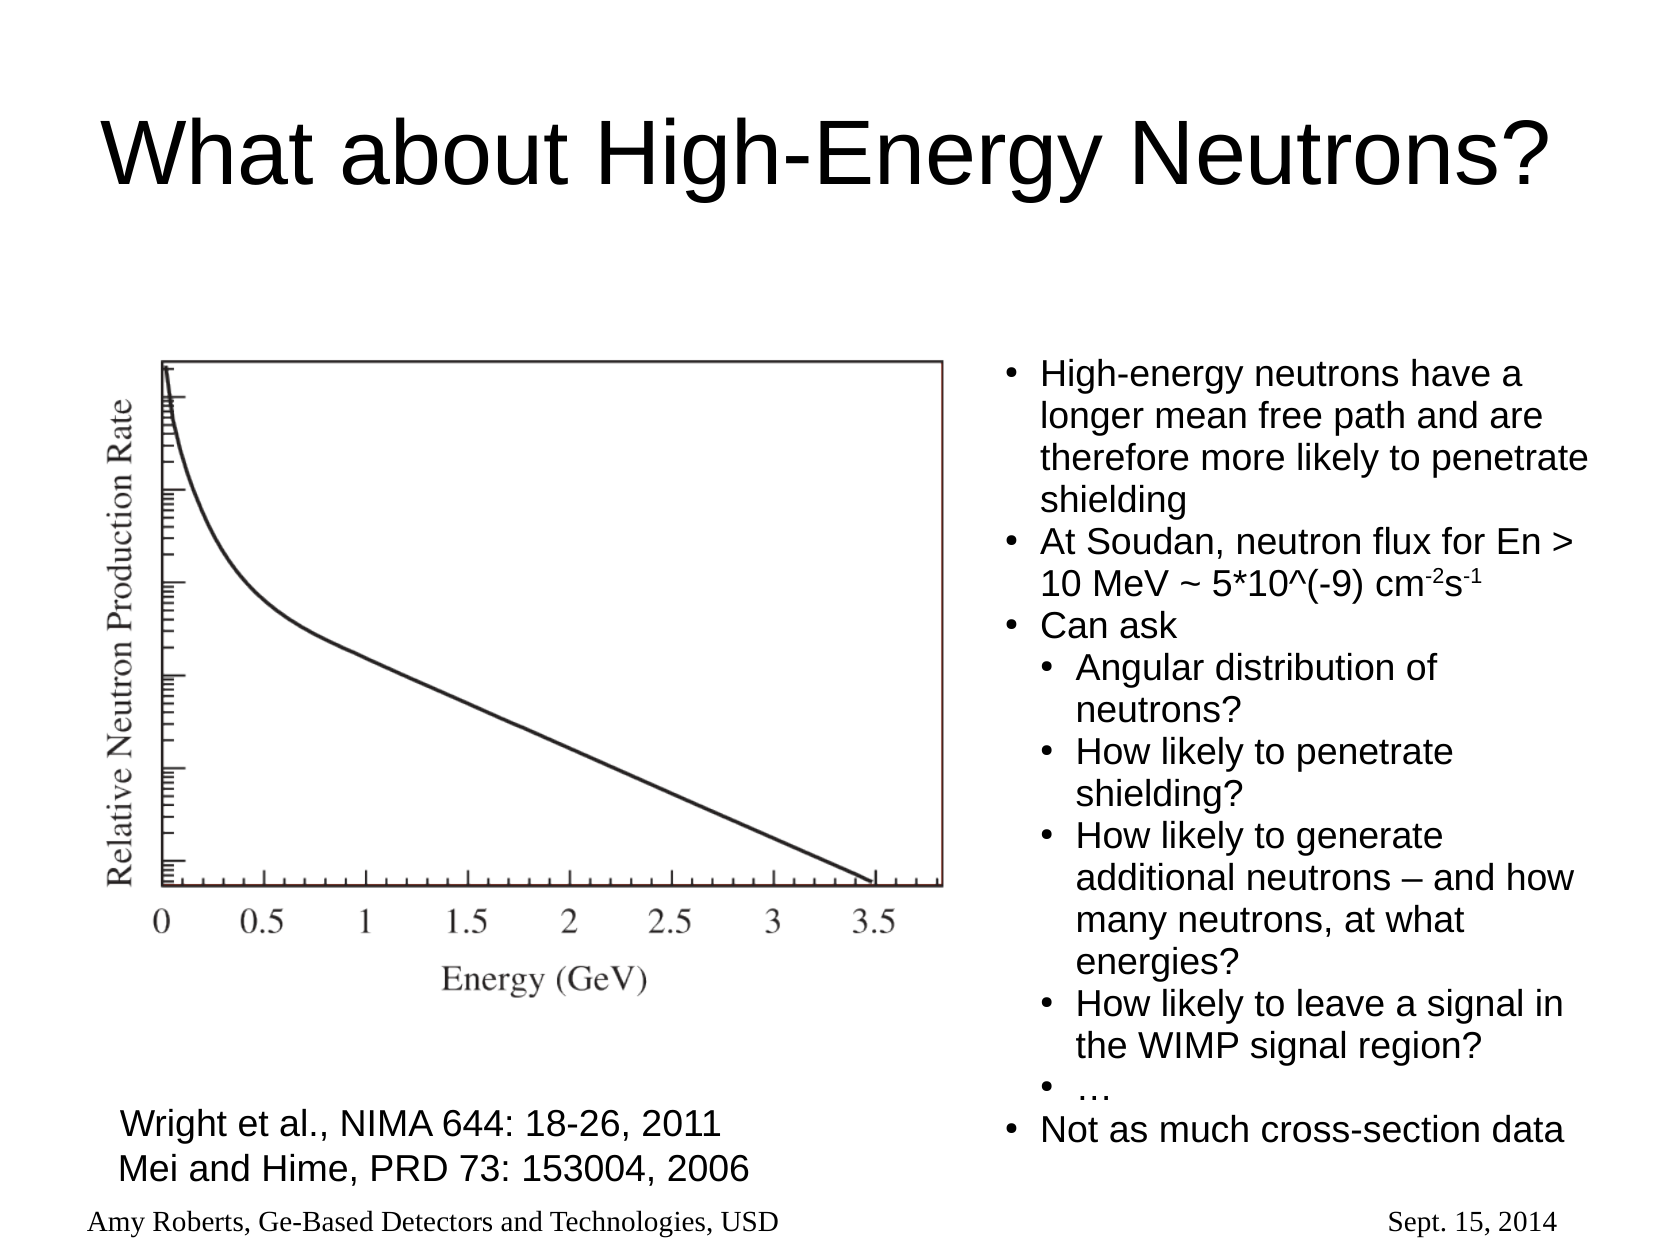

# What about High-Energy Neutrons?
High-energy neutrons have a longer mean free path and are therefore more likely to penetrate shielding
At Soudan, neutron flux for En > 10 MeV ~ 5*10^(-9) cm-2s-1
Can ask
Angular distribution of neutrons?
How likely to penetrate shielding?
How likely to generate additional neutrons – and how many neutrons, at what energies?
How likely to leave a signal in the WIMP signal region?
…
Not as much cross-section data
Wright et al., NIMA 644: 18-26, 2011
Mei and Hime, PRD 73: 153004, 2006